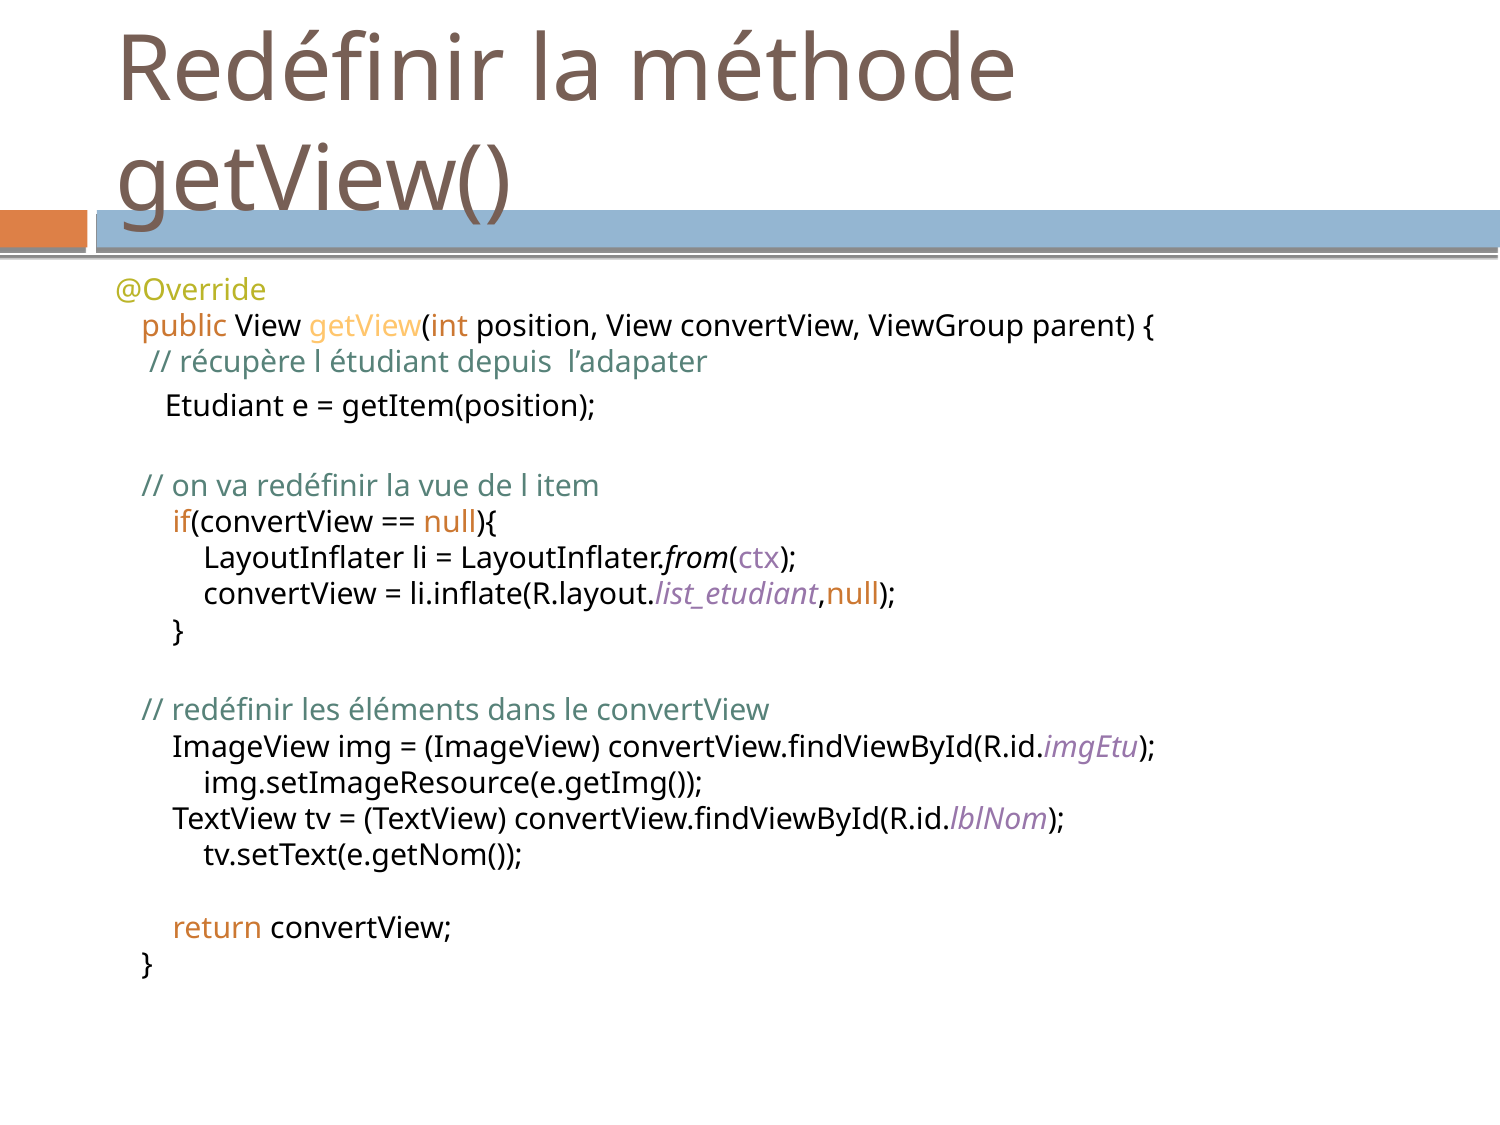

# Redéfinir la méthode getView()
@Override
public View getView(int position, View convertView, ViewGroup parent) {
 // récupère l étudiant depuis l’adapater
	 Etudiant e = getItem(position);
	// on va redéfinir la vue de l item
 if(convertView == null){
 LayoutInflater li = LayoutInflater.from(ctx);
 convertView = li.inflate(R.layout.list_etudiant,null);
 }
	// redéfinir les éléments dans le convertView
 ImageView img = (ImageView) convertView.findViewById(R.id.imgEtu);
 img.setImageResource(e.getImg());
 TextView tv = (TextView) convertView.findViewById(R.id.lblNom);
 tv.setText(e.getNom());
 return convertView;
}